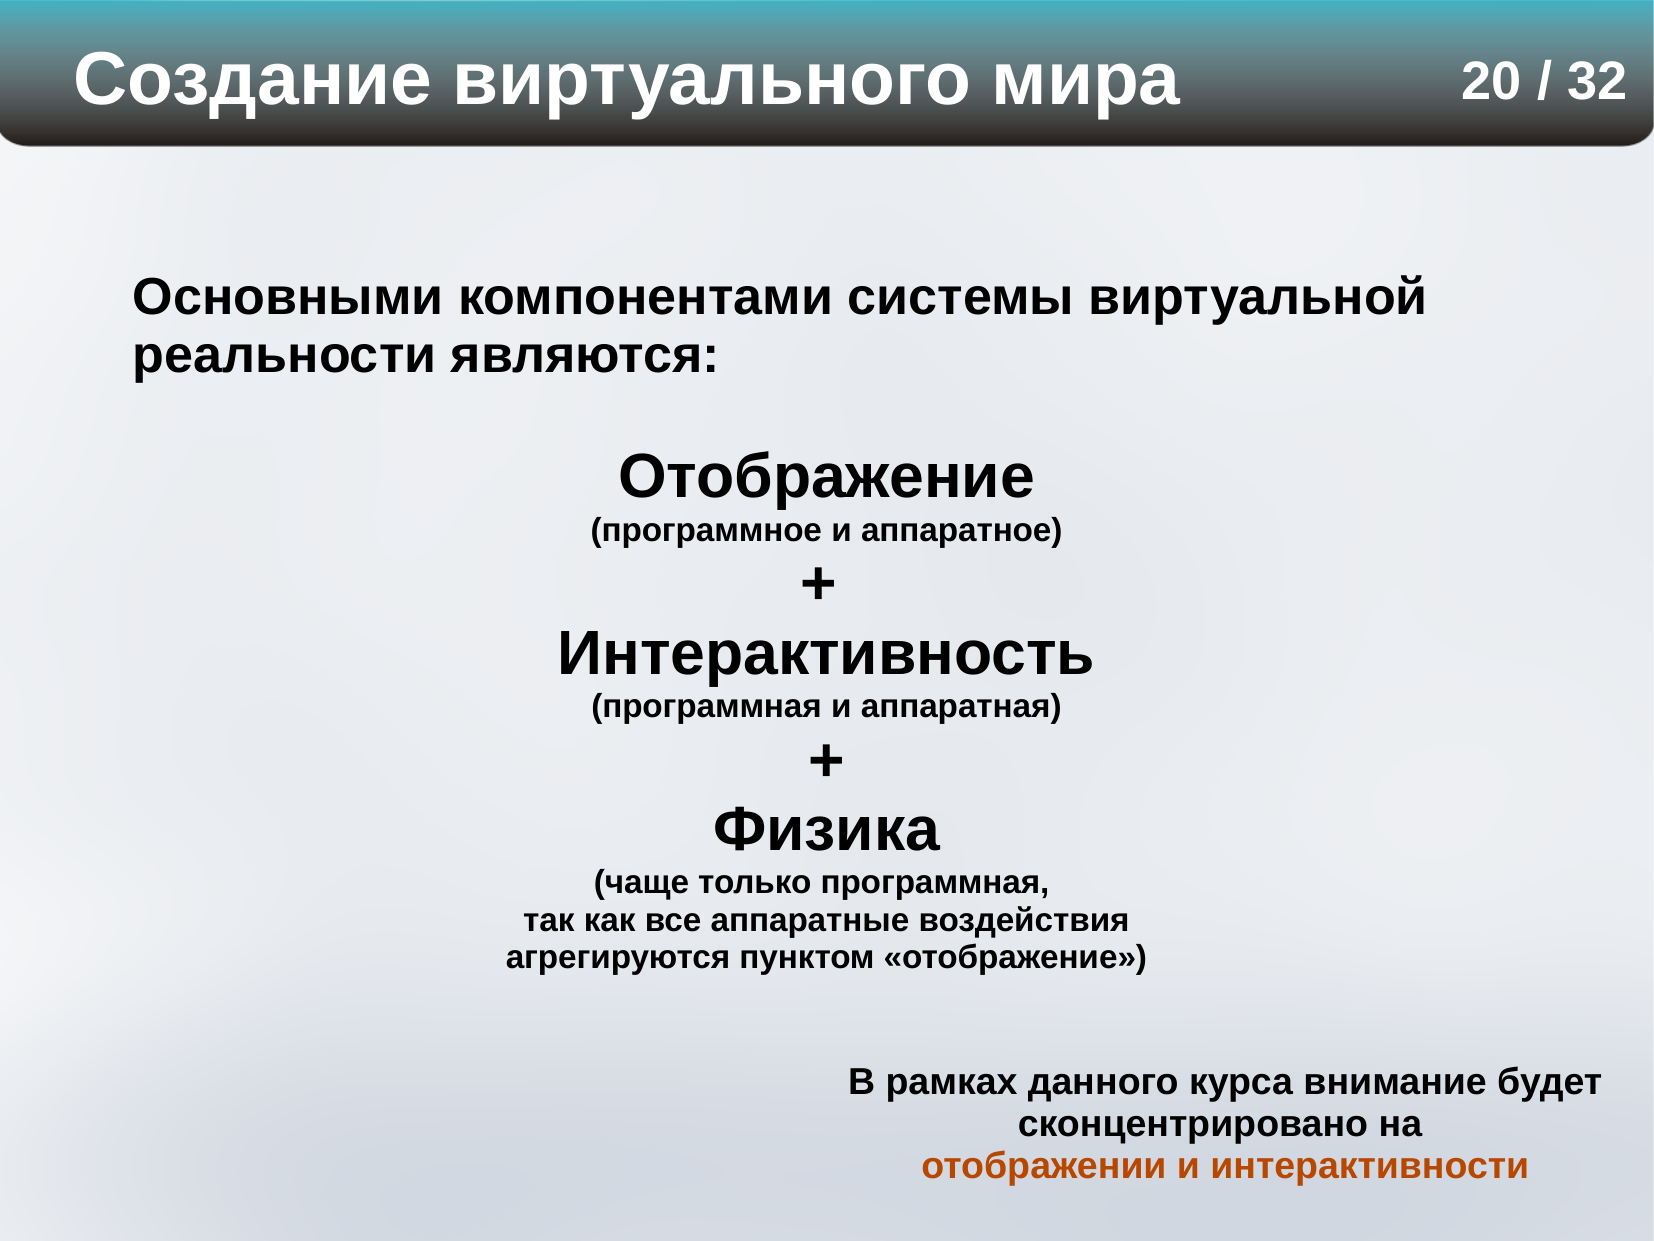

Создание виртуального мира
Основными компонентами системы виртуальной реальности являются:
Отображение
(программное и аппаратное)
+
Интерактивность
(программная и аппаратная)
+
Физика
(чаще только программная,
так как все аппаратные воздействия
агрегируются пунктом «отображение»)
В рамках данного курса внимание будет сконцентрировано на
отображении и интерактивности